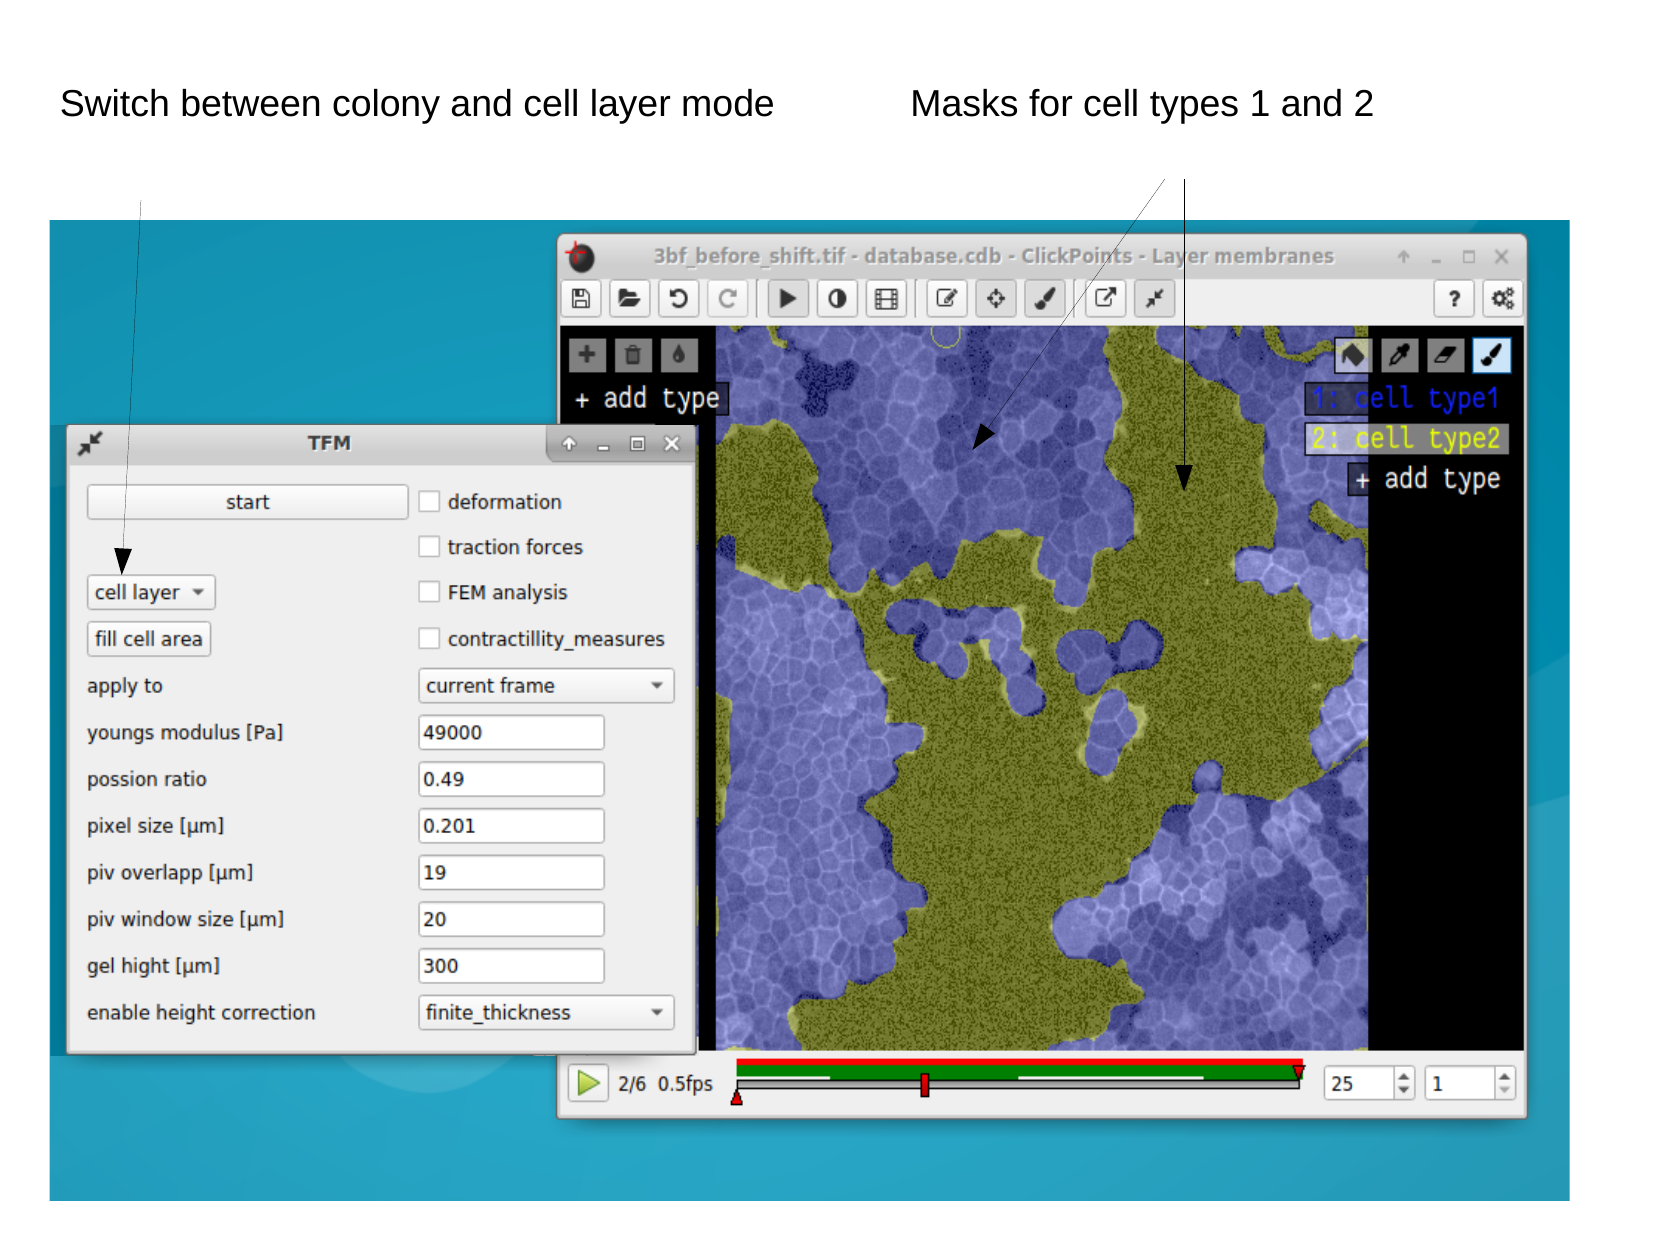

Switch between colony and cell layer mode
Masks for cell types 1 and 2